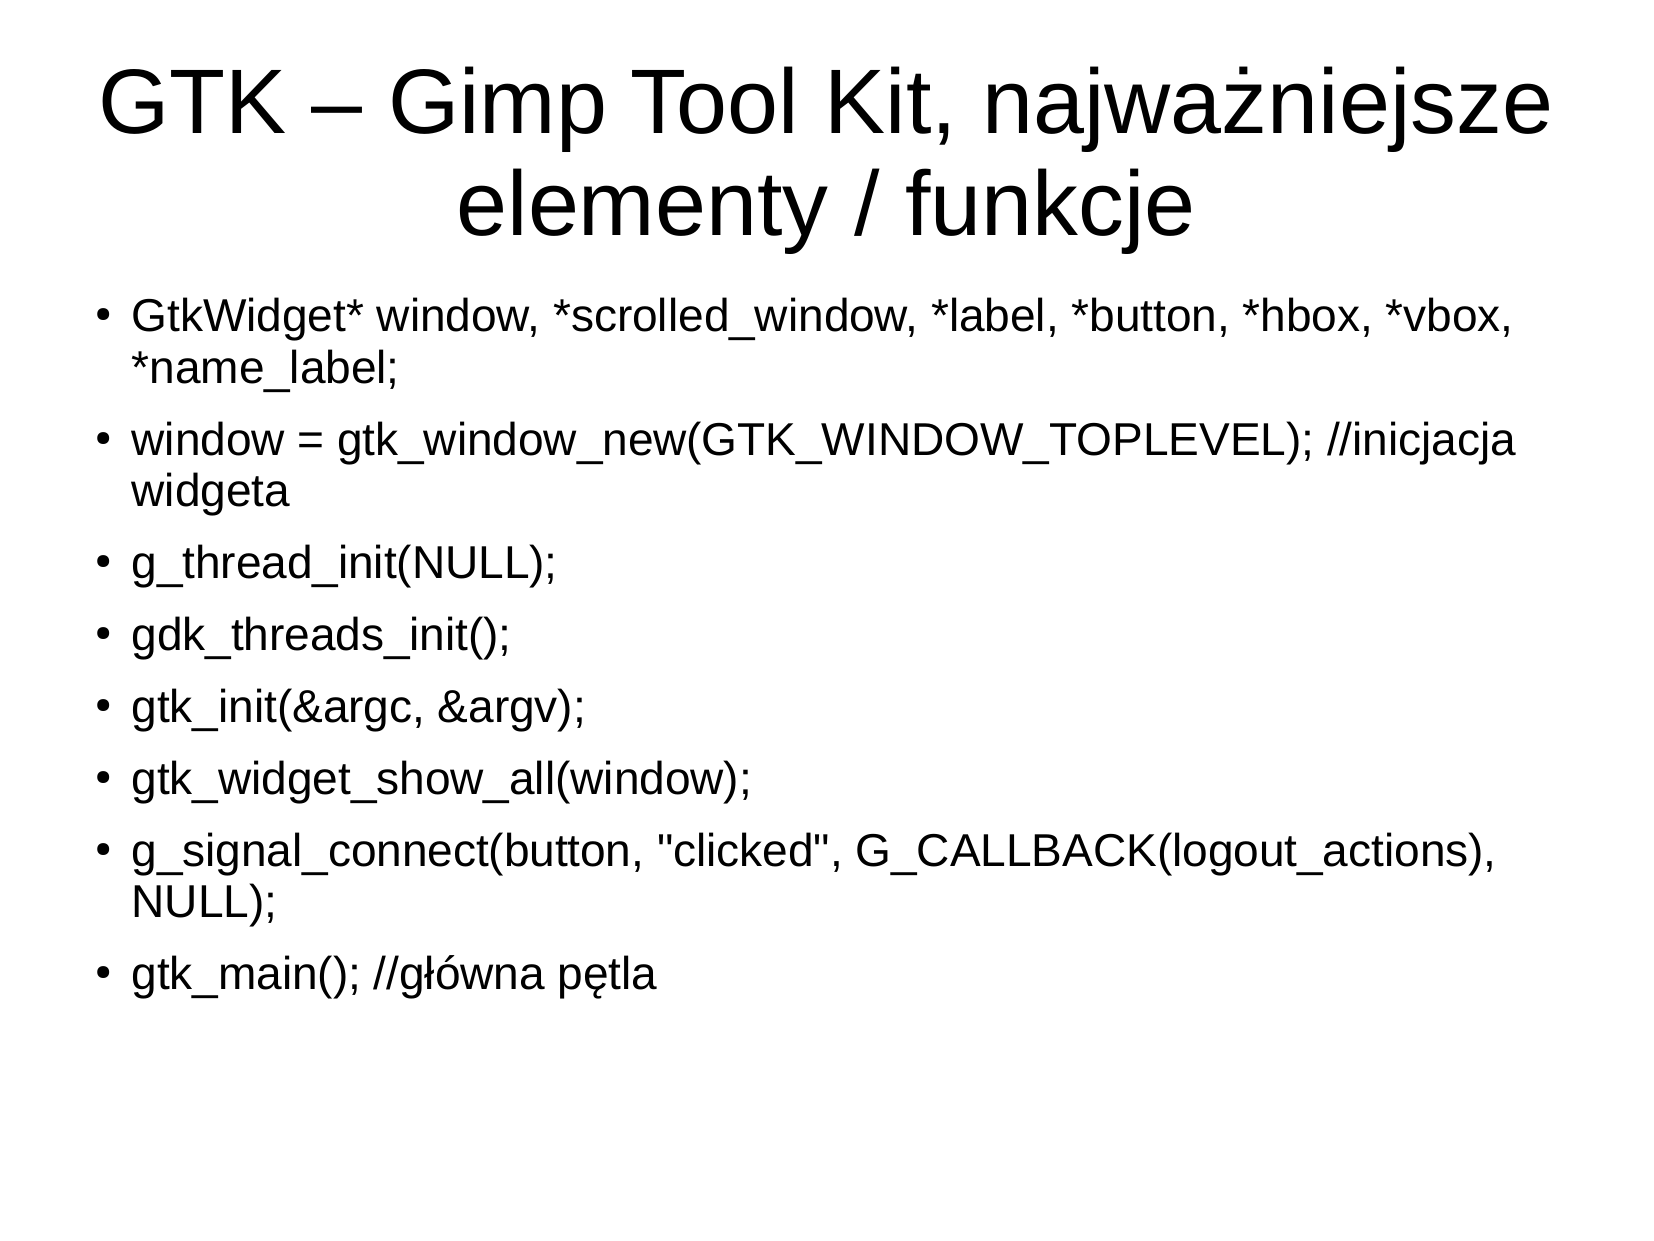

# GTK – Gimp Tool Kit, najważniejsze elementy / funkcje
GtkWidget* window, *scrolled_window, *label, *button, *hbox, *vbox, *name_label;
window = gtk_window_new(GTK_WINDOW_TOPLEVEL); //inicjacja widgeta
g_thread_init(NULL);
gdk_threads_init();
gtk_init(&argc, &argv);
gtk_widget_show_all(window);
g_signal_connect(button, "clicked", G_CALLBACK(logout_actions), NULL);
gtk_main(); //główna pętla